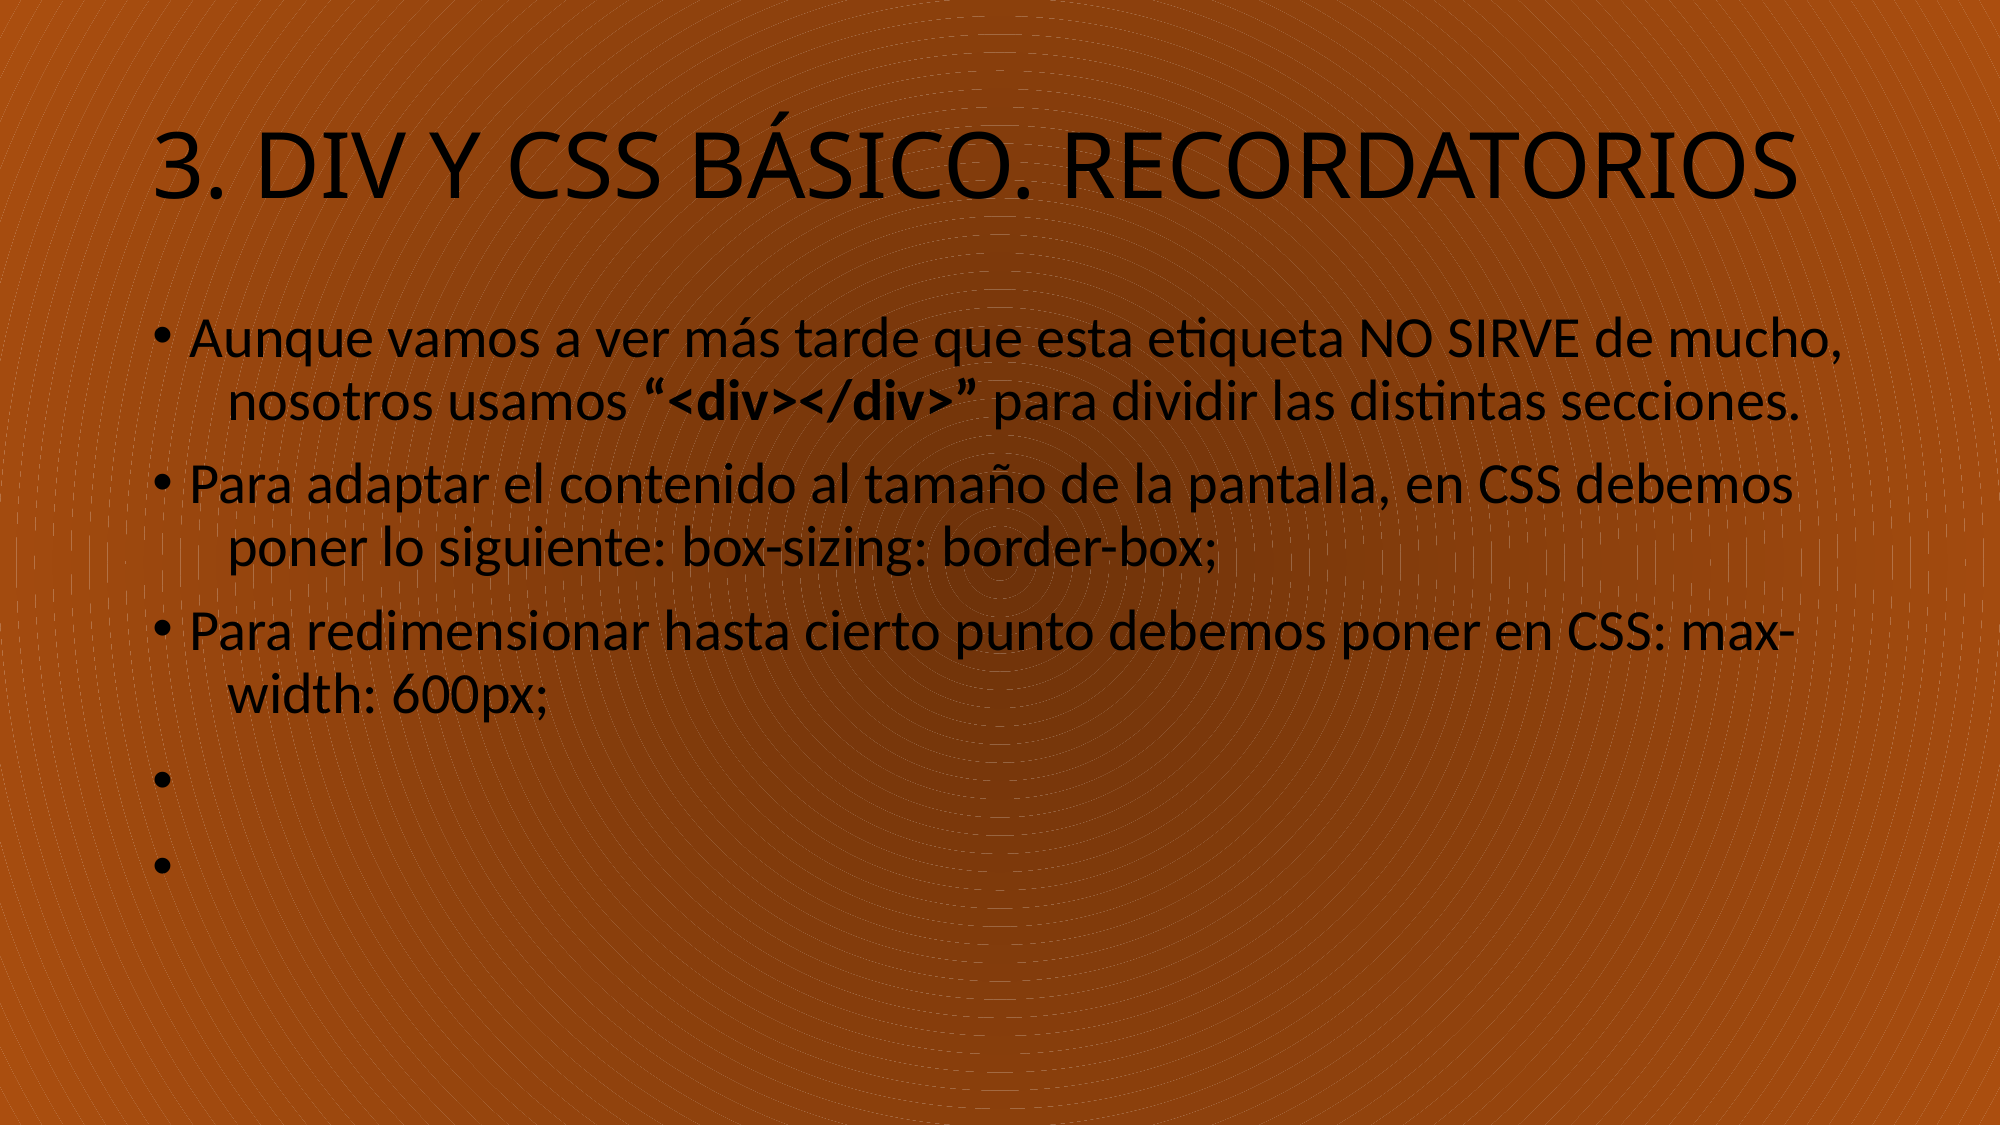

# 3. DIV Y CSS BÁSICO. RECORDATORIOS
Aunque vamos a ver más tarde que esta etiqueta NO SIRVE de mucho, nosotros usamos “<div></div>” para dividir las distintas secciones.
Para adaptar el contenido al tamaño de la pantalla, en CSS debemos poner lo siguiente: box-sizing: border-box;
Para redimensionar hasta cierto punto debemos poner en CSS: max-width: 600px;